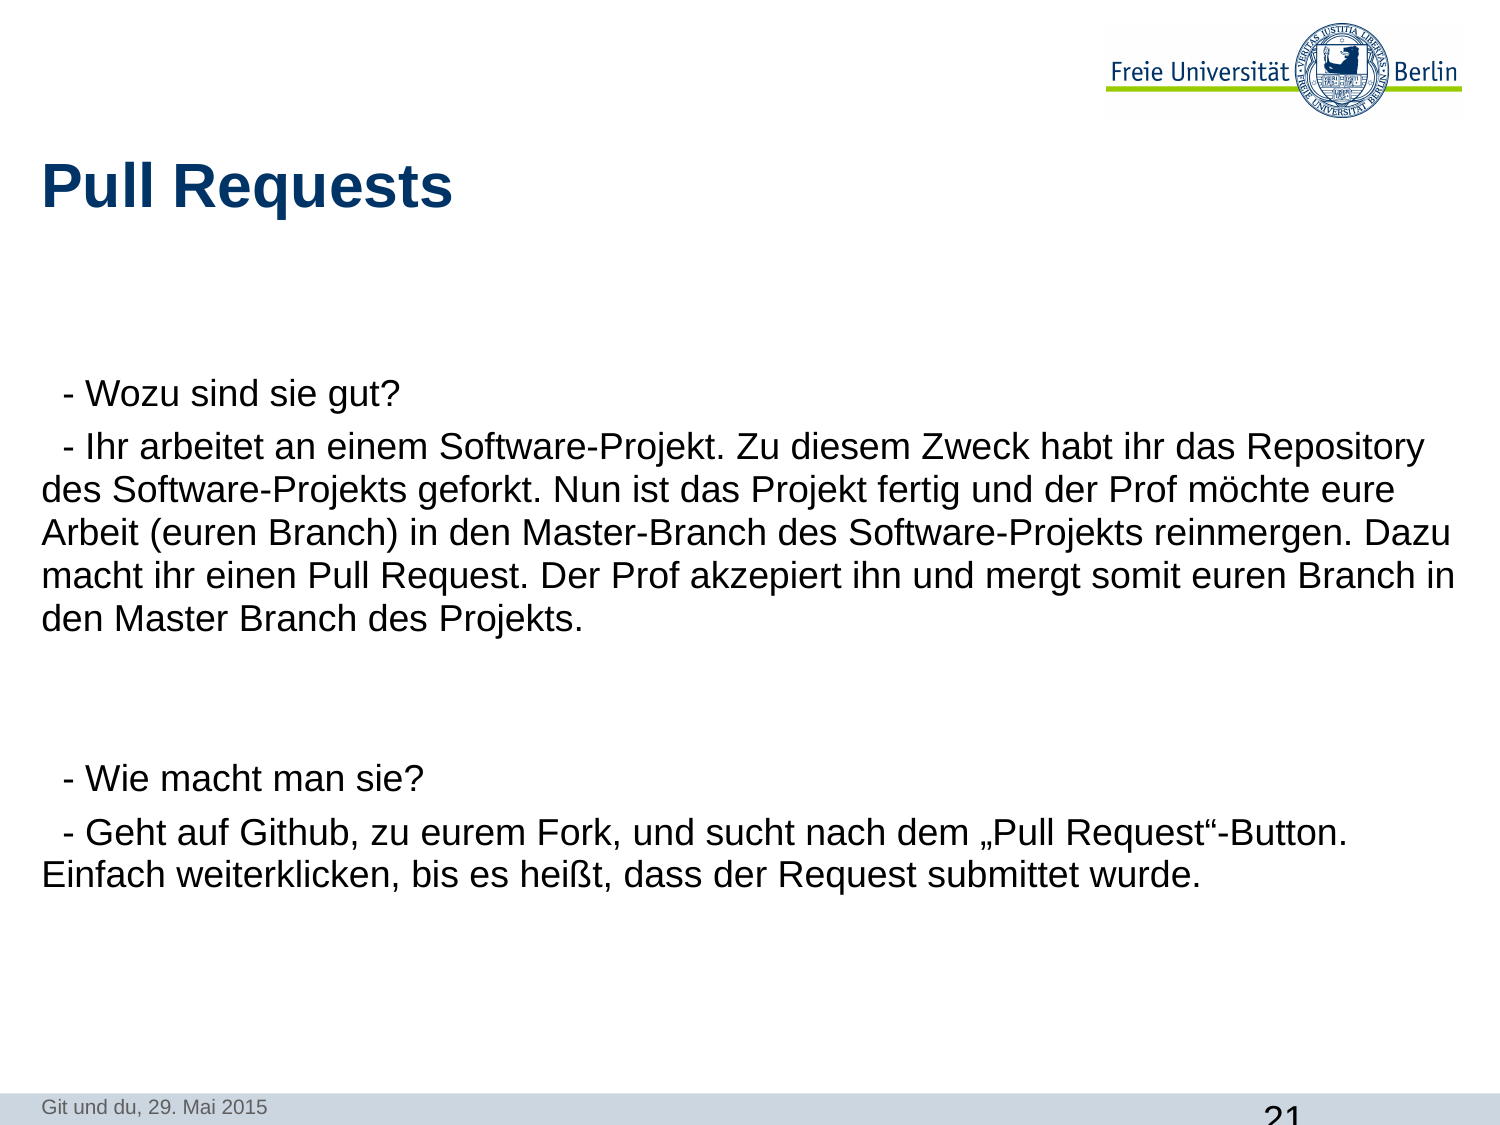

# Pull Requests
 - Wozu sind sie gut?
 - Ihr arbeitet an einem Software-Projekt. Zu diesem Zweck habt ihr das Repository des Software-Projekts geforkt. Nun ist das Projekt fertig und der Prof möchte eure Arbeit (euren Branch) in den Master-Branch des Software-Projekts reinmergen. Dazu macht ihr einen Pull Request. Der Prof akzepiert ihn und mergt somit euren Branch in den Master Branch des Projekts.
 - Wie macht man sie?
 - Geht auf Github, zu eurem Fork, und sucht nach dem „Pull Request“-Button. Einfach weiterklicken, bis es heißt, dass der Request submittet wurde.